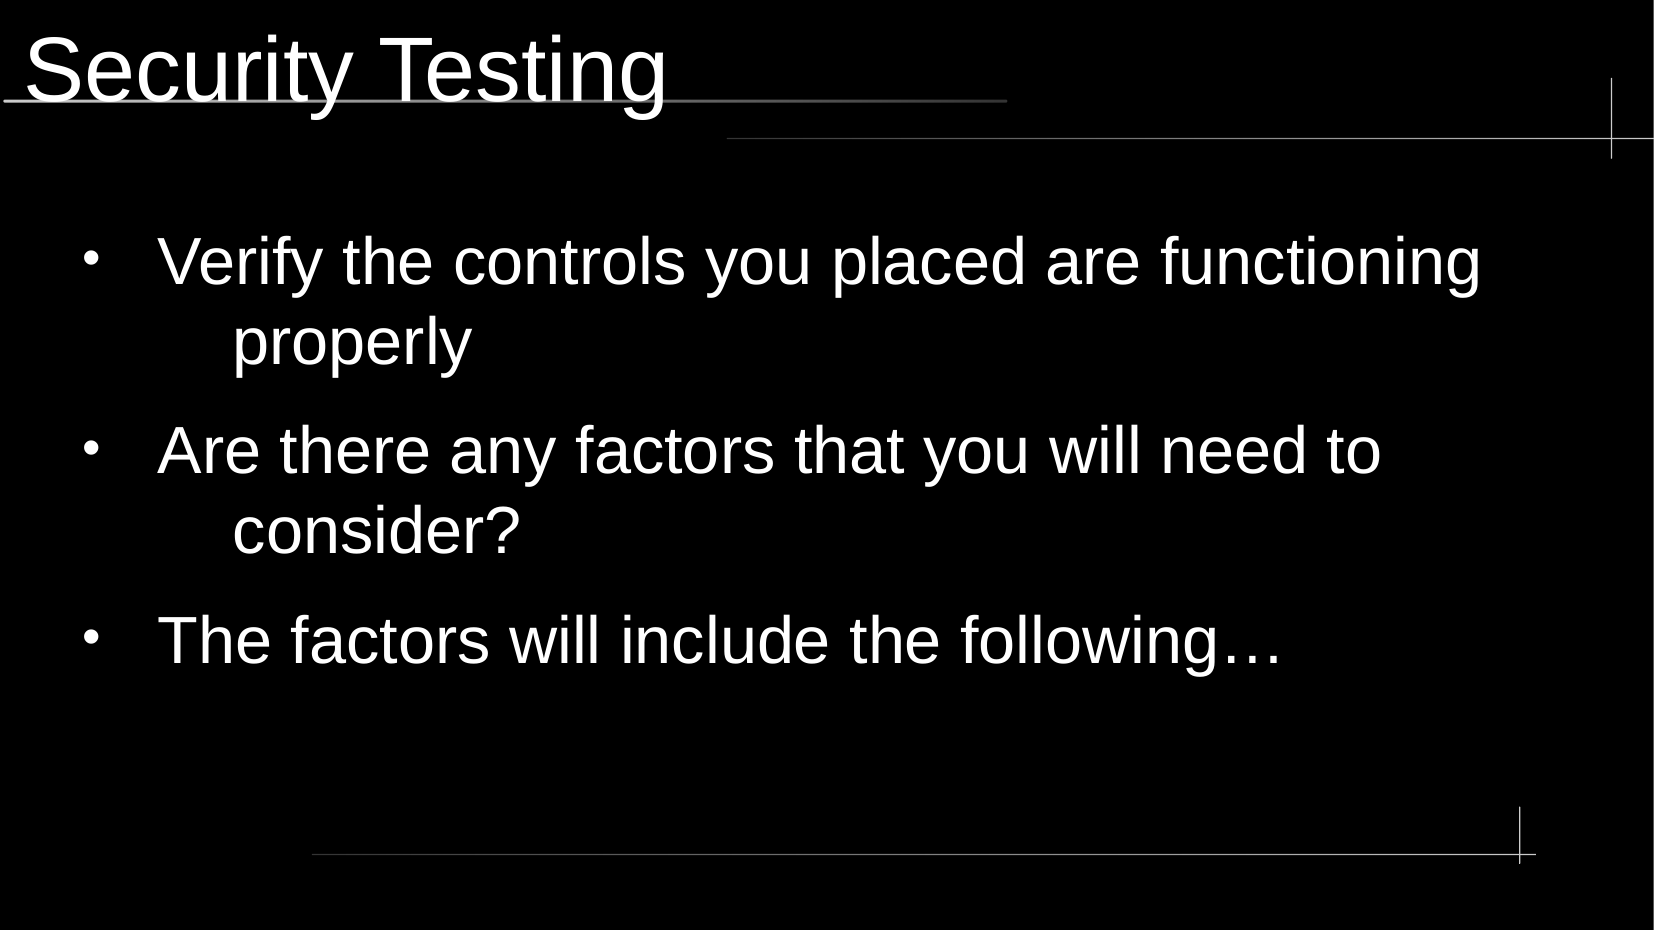

# Security Testing
Verify the controls you placed are functioning properly
Are there any factors that you will need to consider?
The factors will include the following…